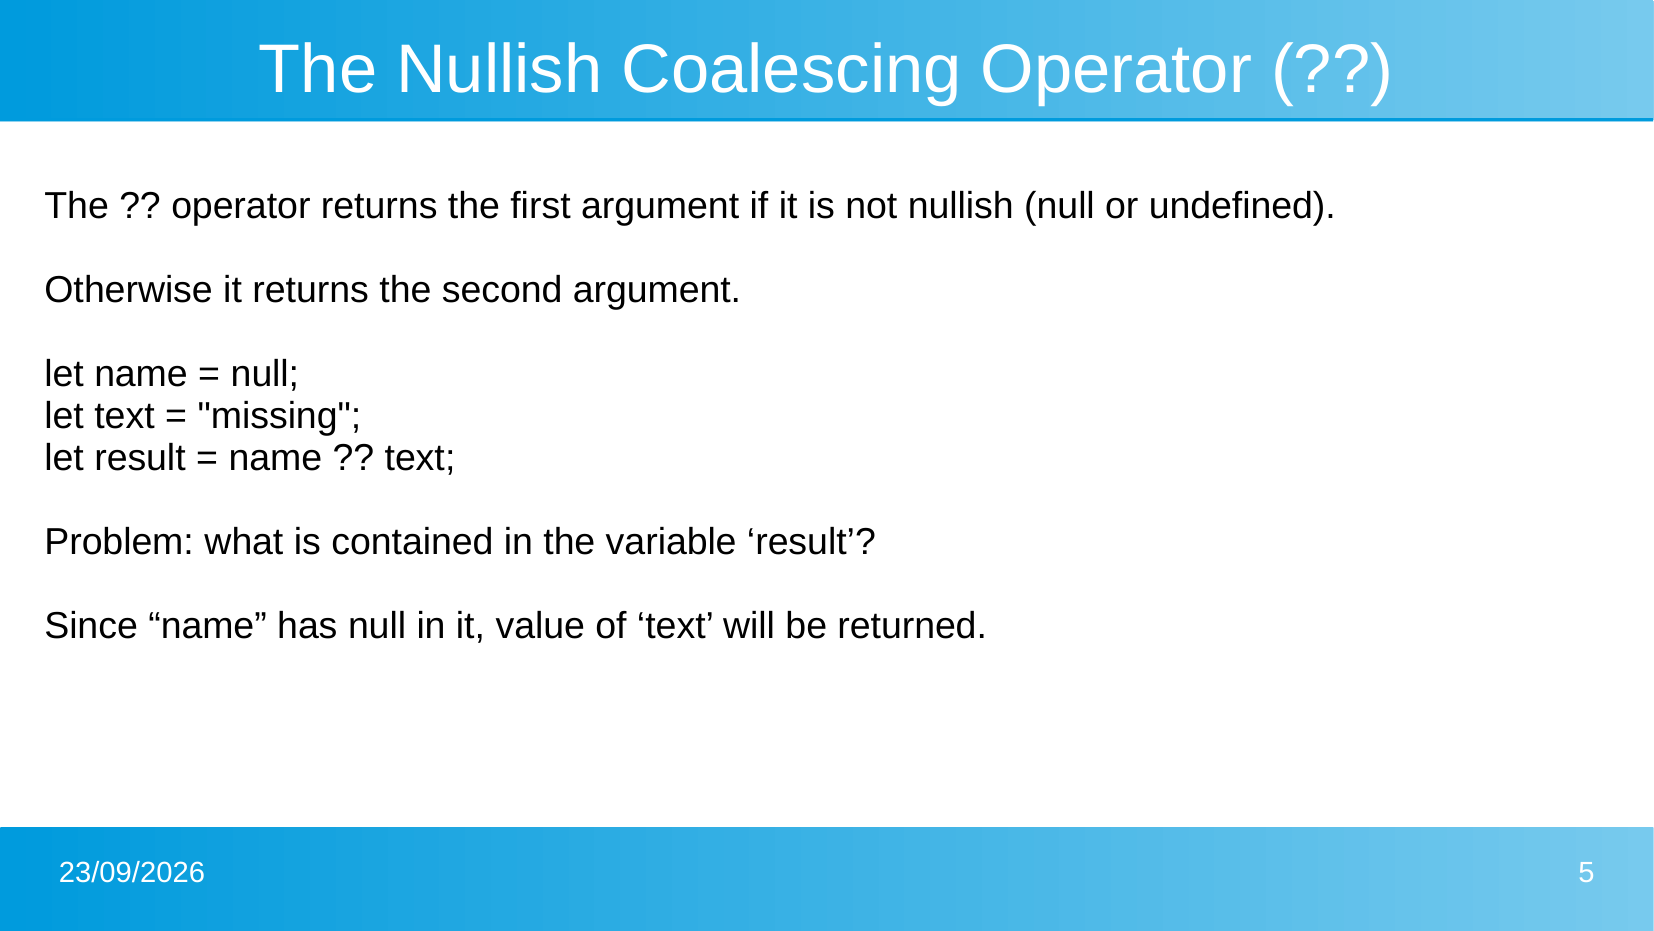

# The Nullish Coalescing Operator (??)
The ?? operator returns the first argument if it is not nullish (null or undefined).
Otherwise it returns the second argument.
let name = null;
let text = "missing";
let result = name ?? text;
Problem: what is contained in the variable ‘result’?
Since “name” has null in it, value of ‘text’ will be returned.
5